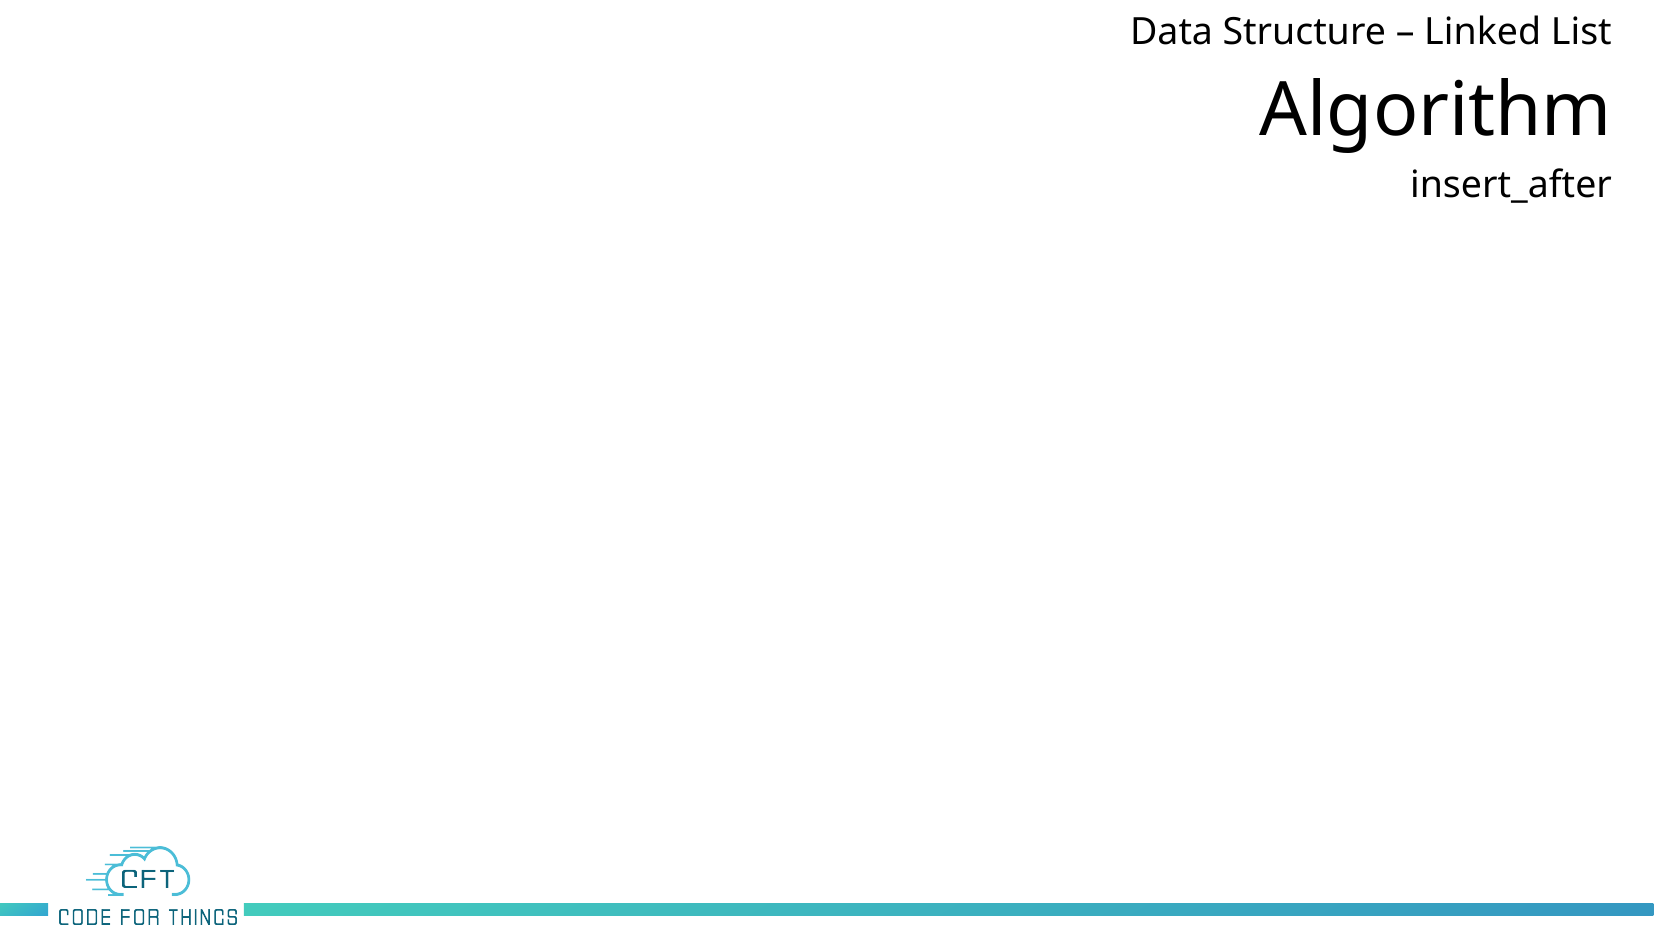

# Data Structure – Linked List Algorithm insert_after